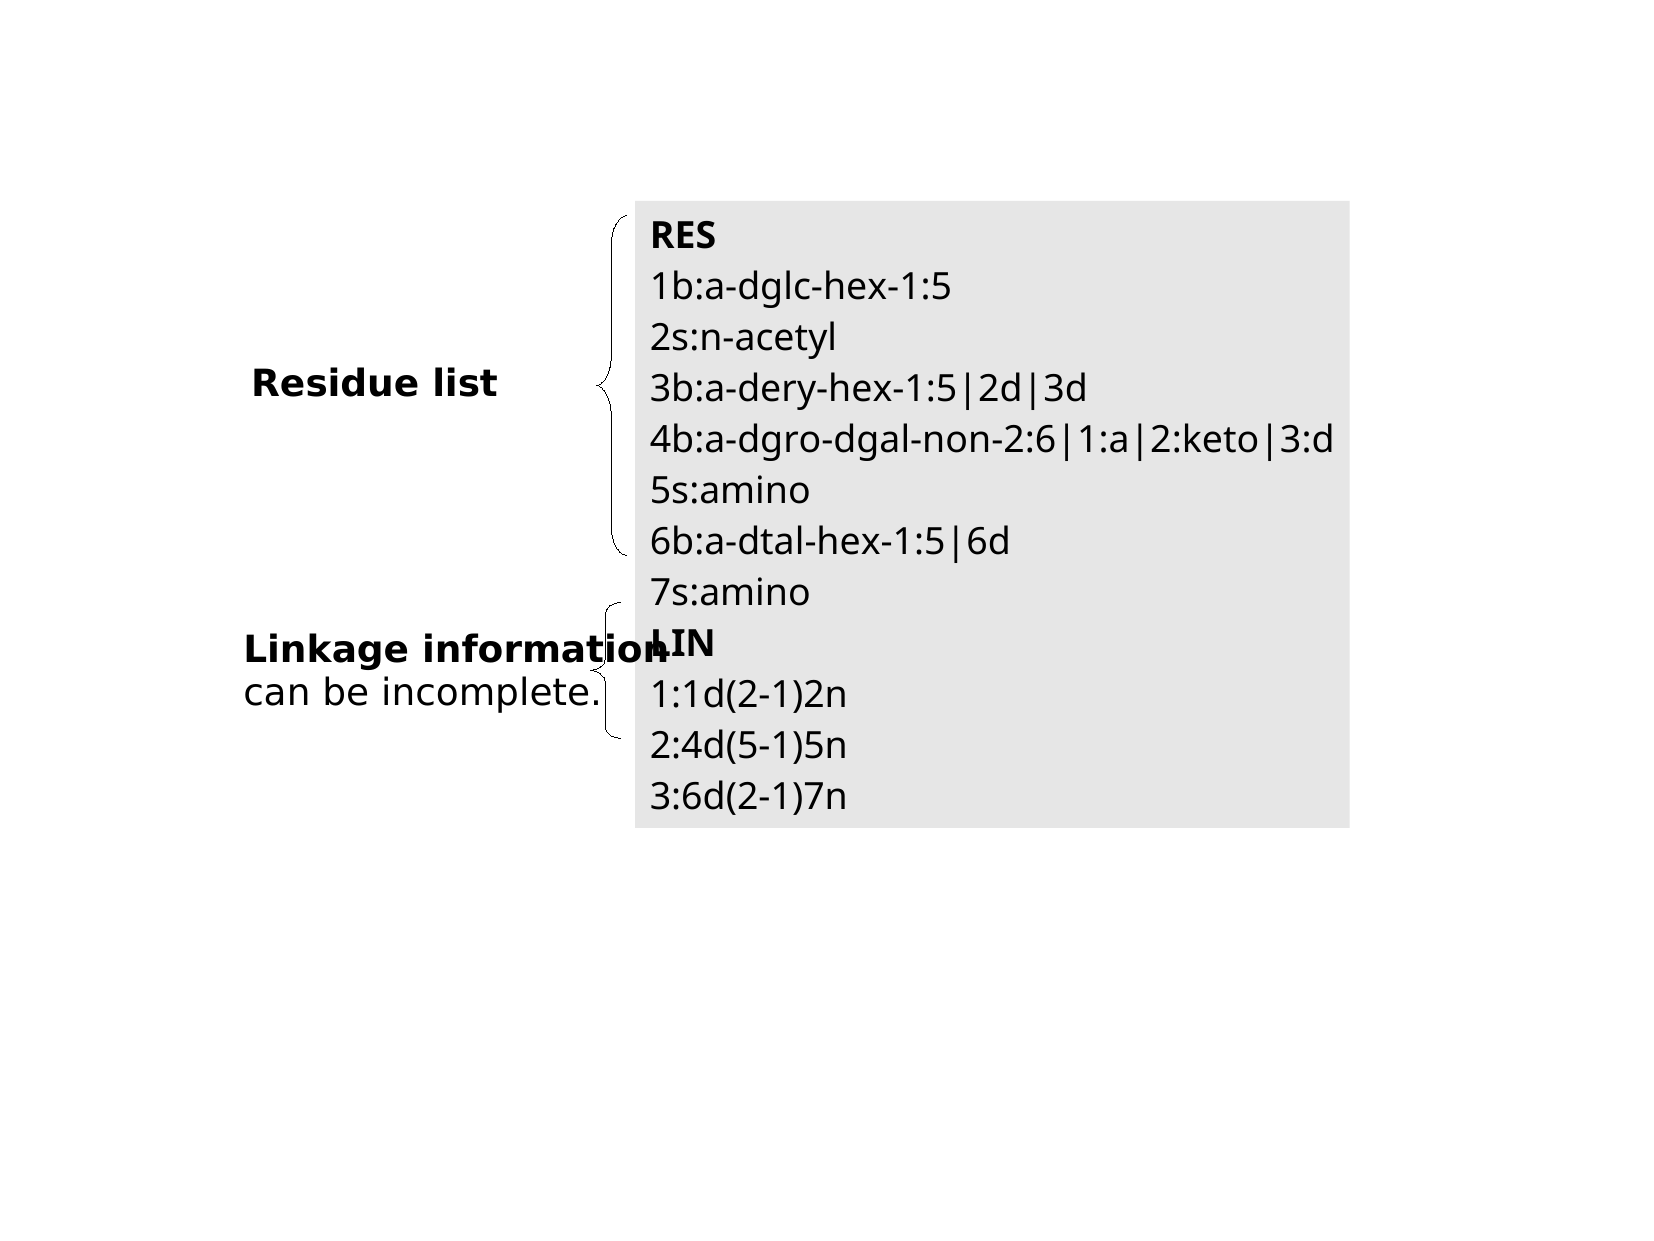

RES
1b:a-dglc-hex-1:5
2s:n-acetyl
3b:a-dery-hex-1:5|2d|3d
4b:a-dgro-dgal-non-2:6|1:a|2:keto|3:d
5s:amino
6b:a-dtal-hex-1:5|6d
7s:amino
LIN
1:1d(2-1)2n
2:4d(5-1)5n
3:6d(2-1)7n
Residue list
Linkage information
can be incomplete.